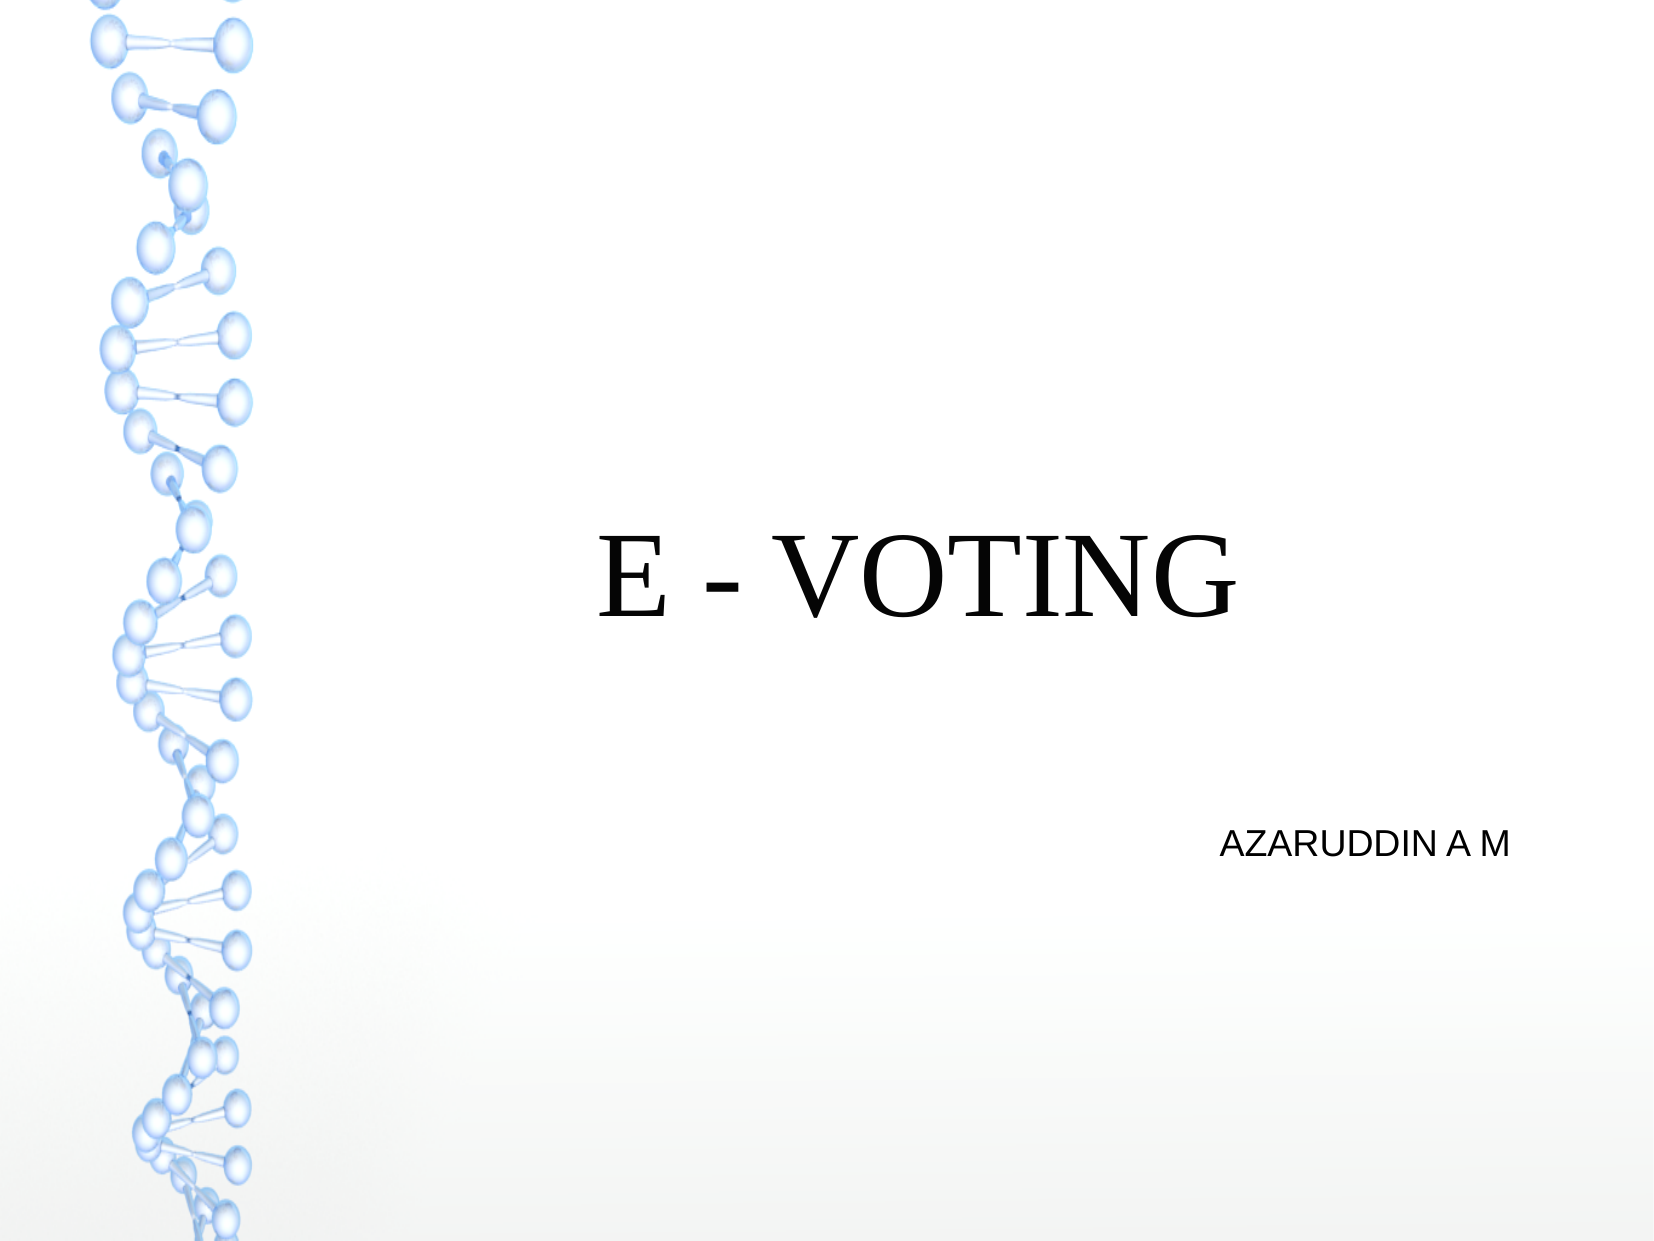

# E - VOTING
AZARUDDIN A M